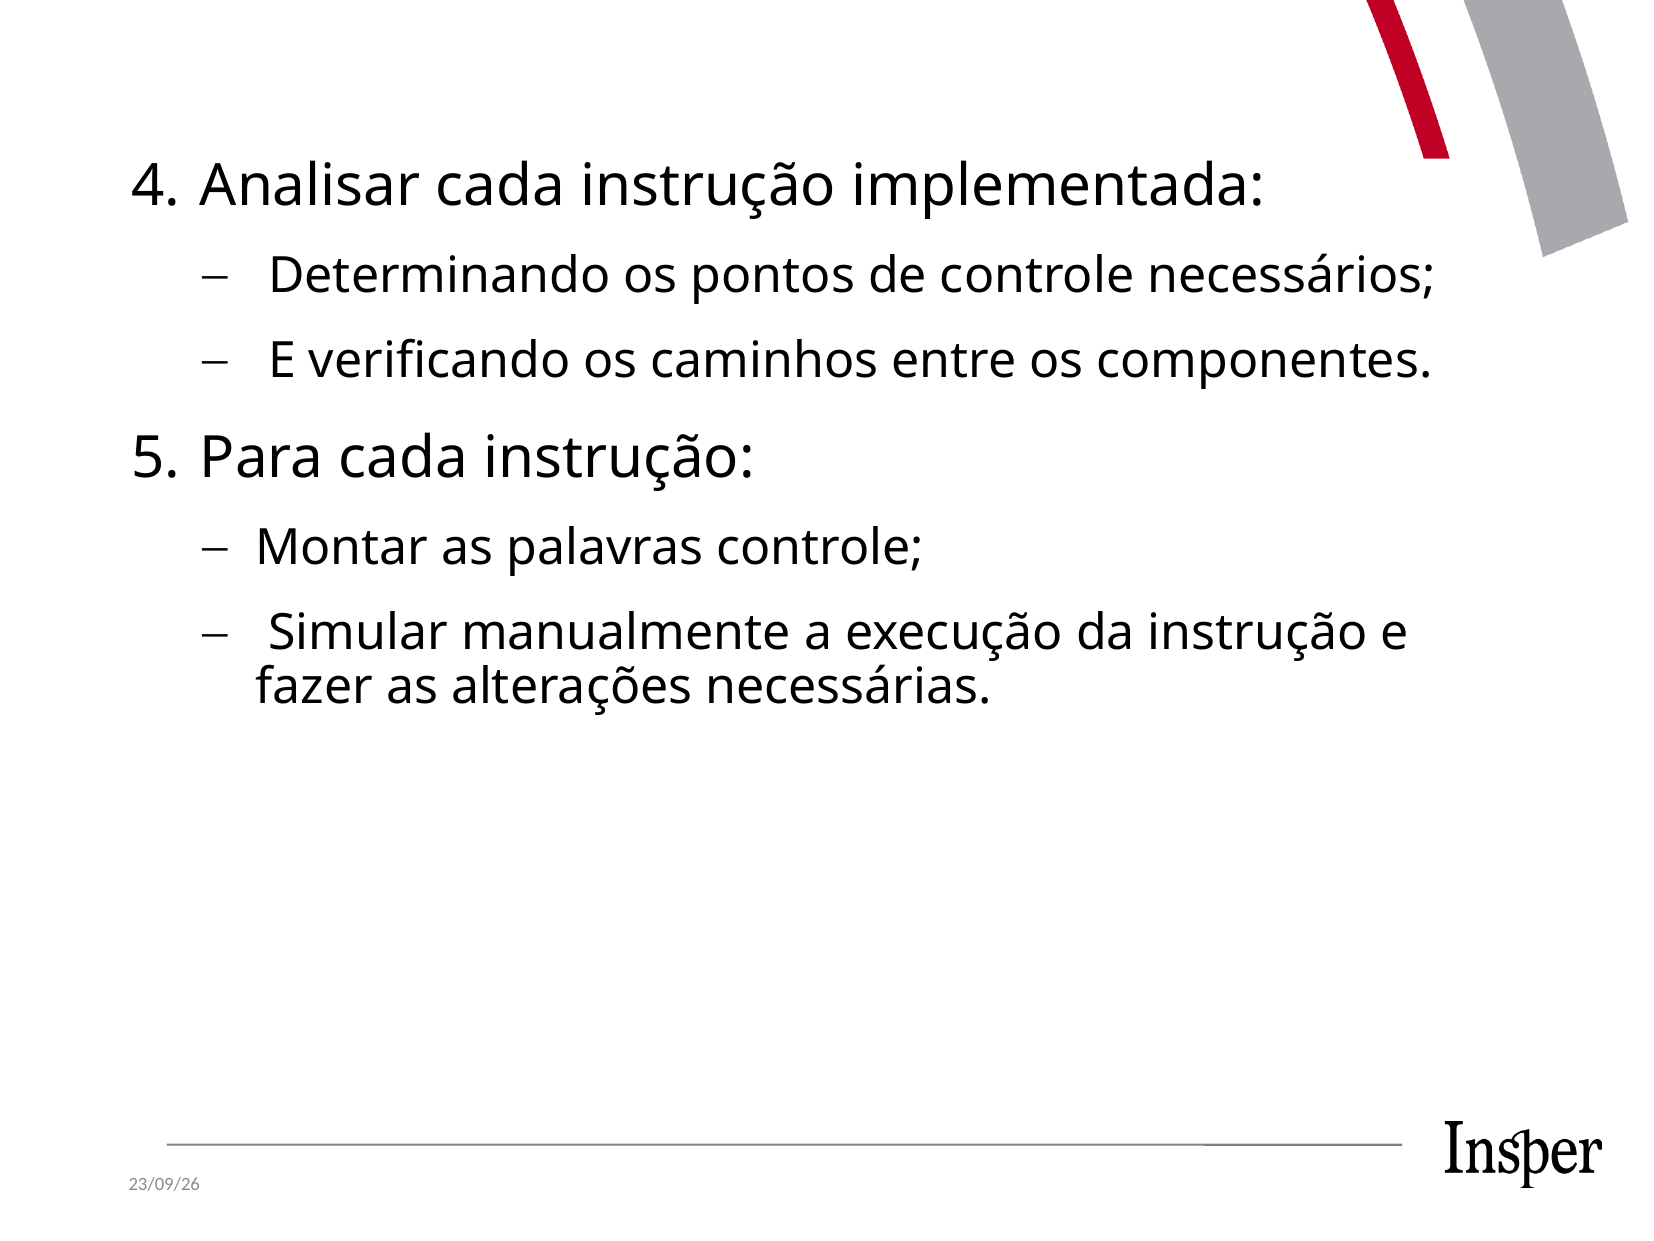

# Analisar cada instrução implementada:
 Determinando os pontos de controle necessários;
 E verificando os caminhos entre os componentes.
 Para cada instrução:
Montar as palavras controle;
 Simular manualmente a execução da instrução e fazer as alterações necessárias.